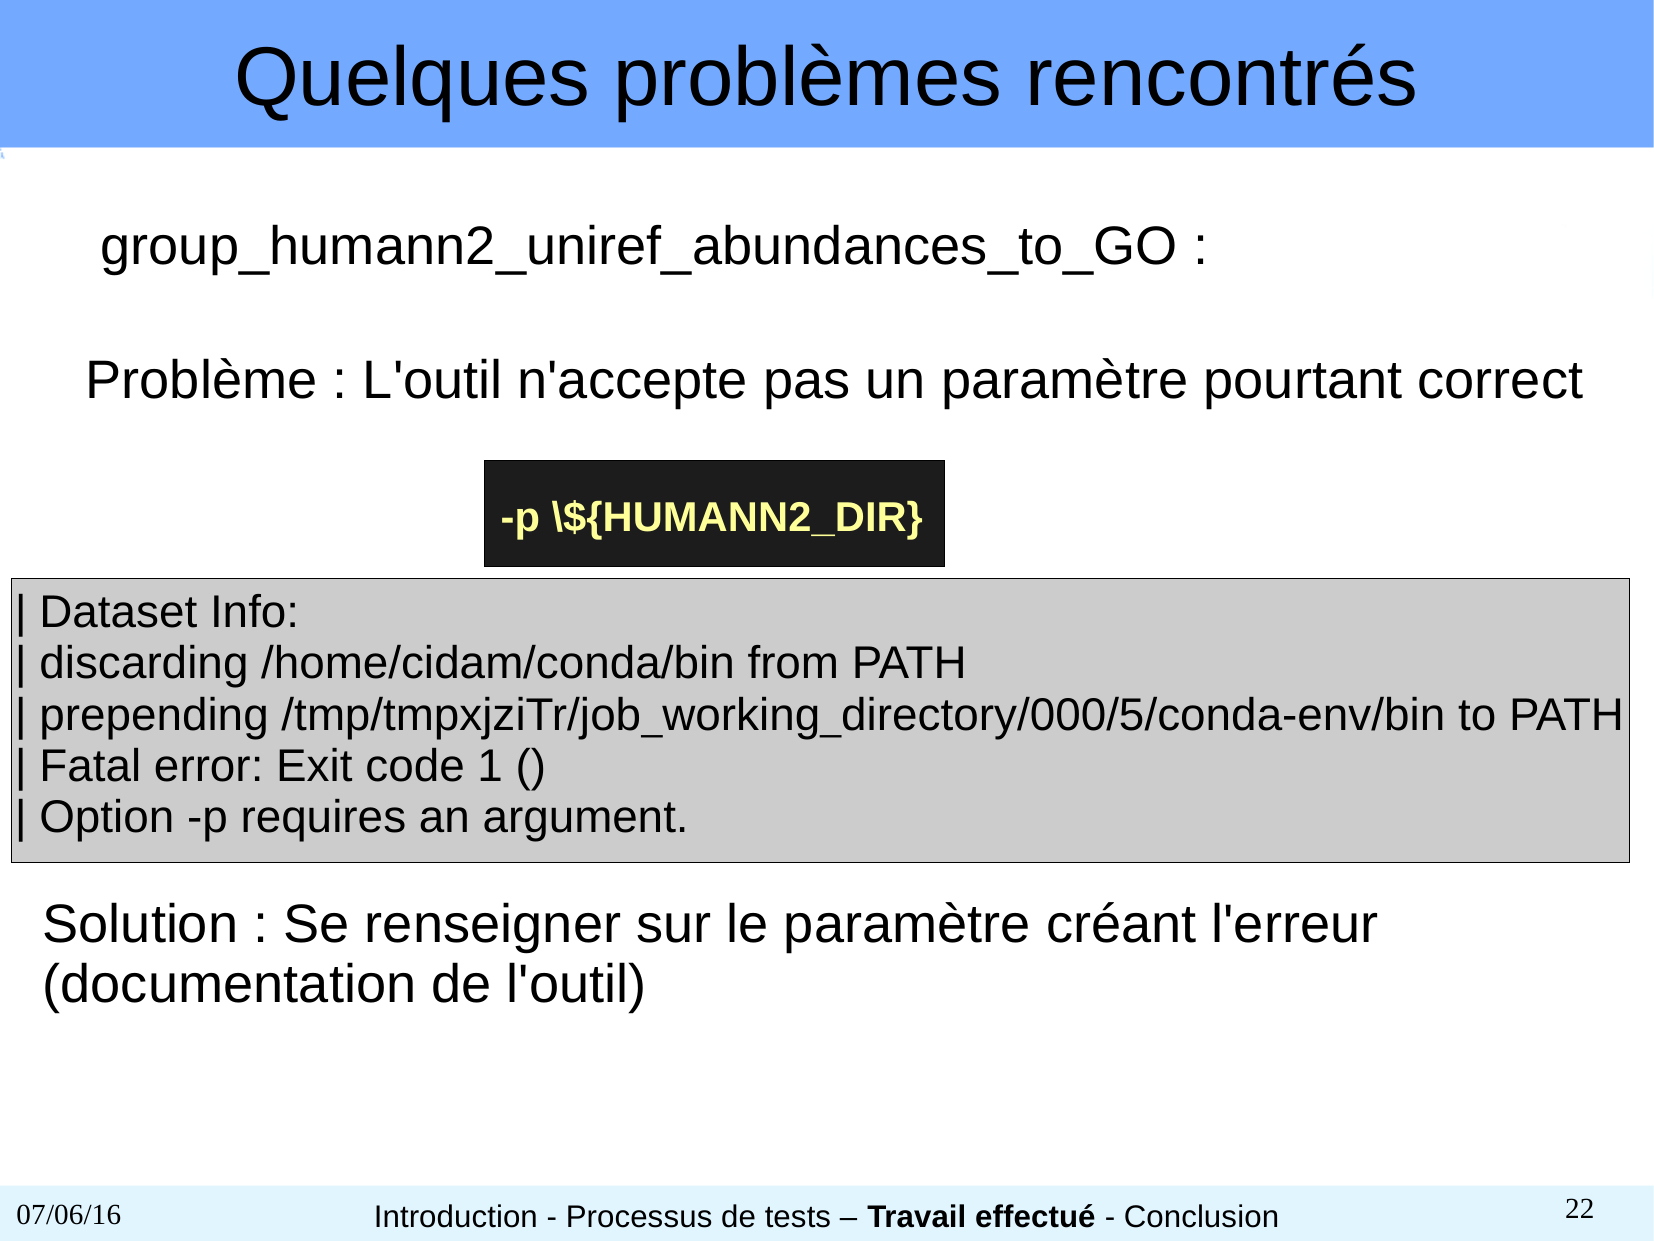

# Quelques problèmes rencontrés
group_humann2_uniref_abundances_to_GO :
Problème : L'outil n'accepte pas un paramètre pourtant correct
-p \${HUMANN2_DIR}
| Dataset Info:
| discarding /home/cidam/conda/bin from PATH
| prepending /tmp/tmpxjziTr/job_working_directory/000/5/conda-env/bin to PATH
| Fatal error: Exit code 1 ()
| Option -p requires an argument.
Solution : Se renseigner sur le paramètre créant l'erreur
(documentation de l'outil)